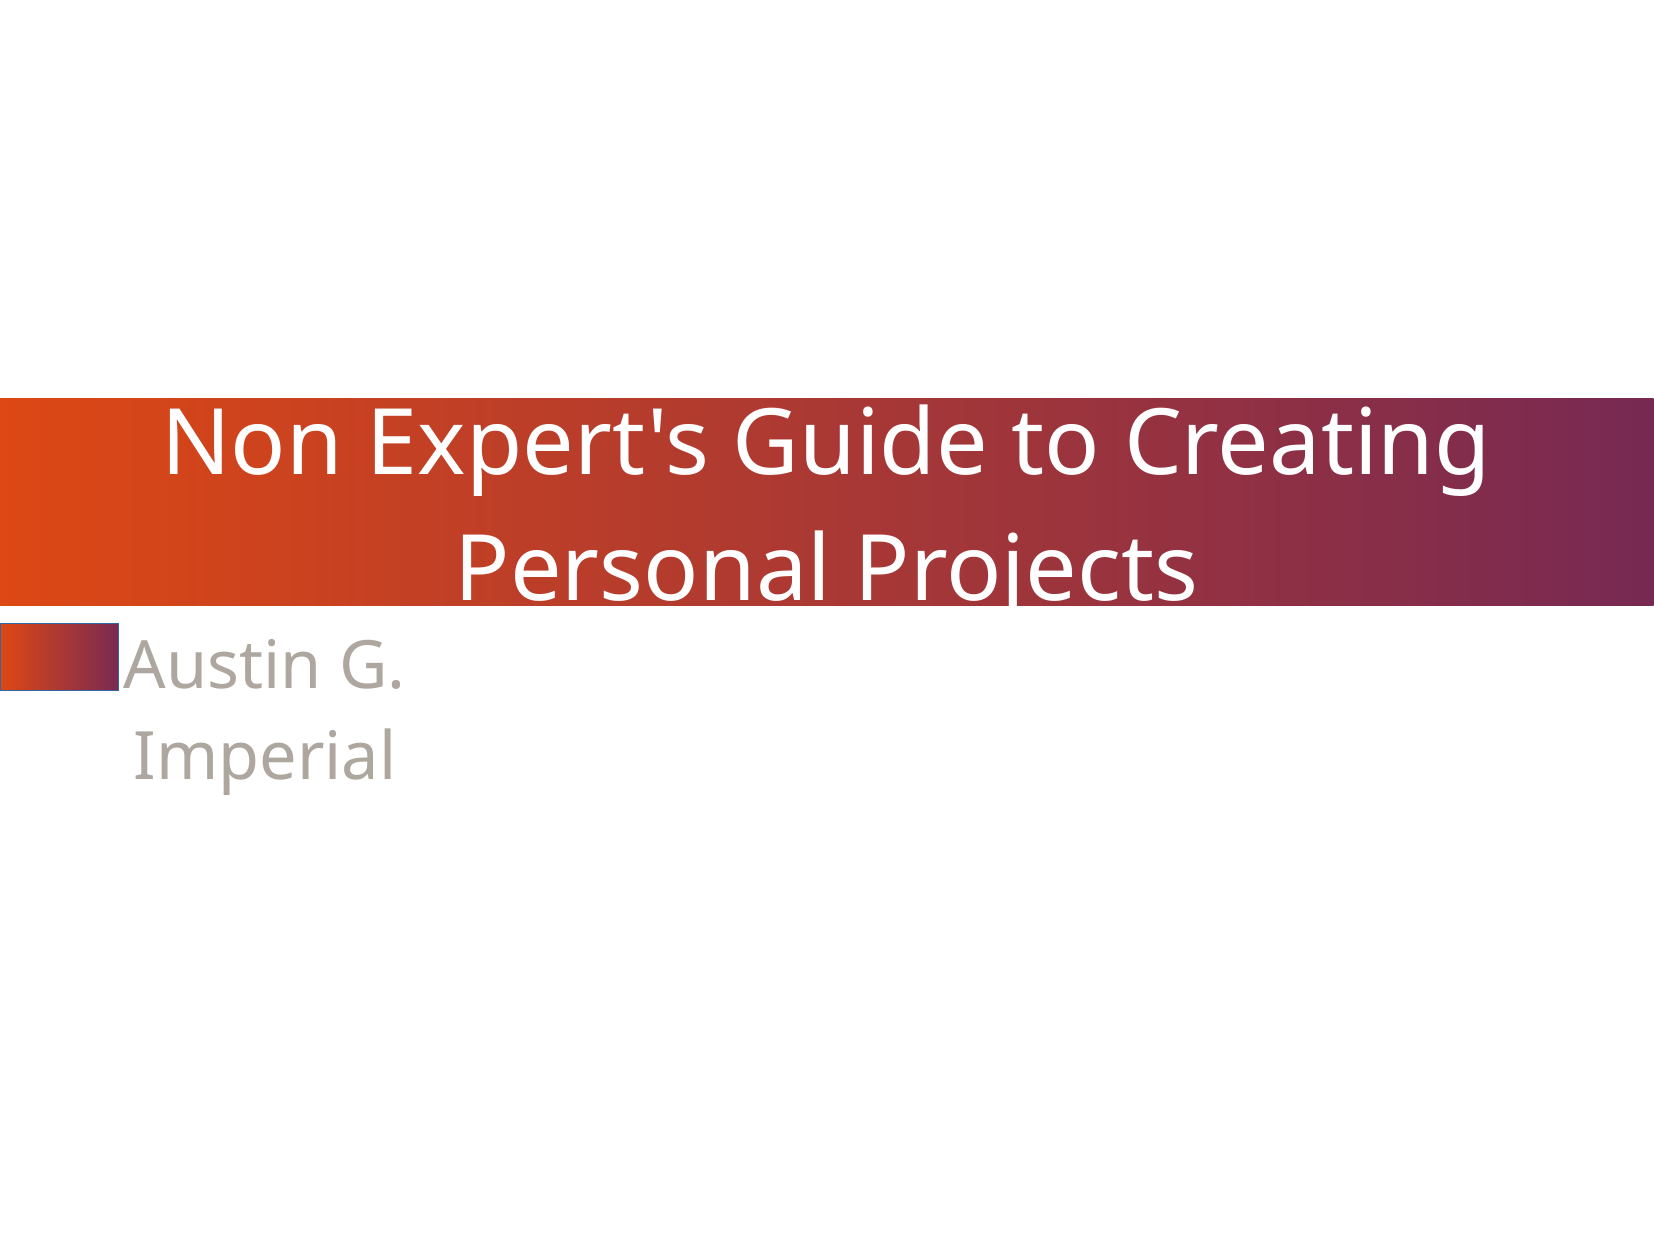

# Non Expert's Guide to Creating Personal Projects
Austin G. Imperial